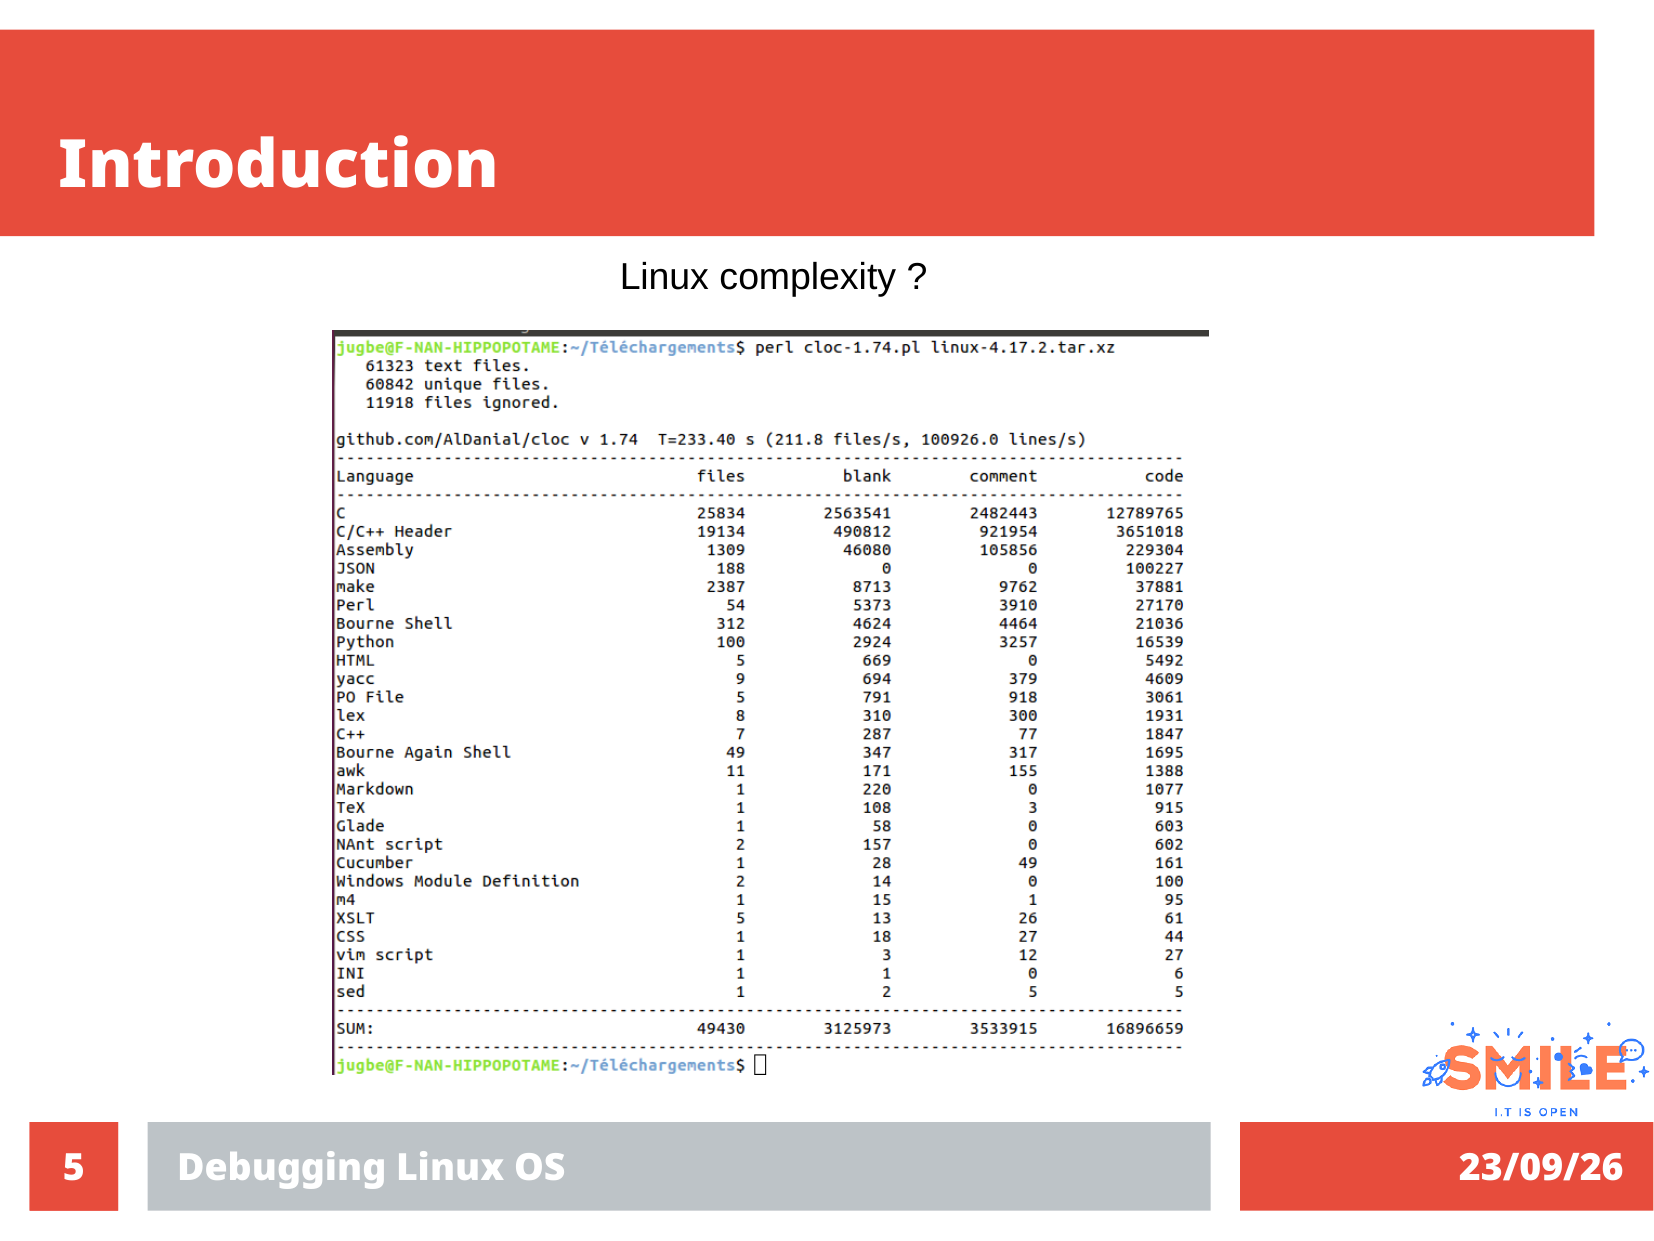

# Introduction
Linux complexity ?
5
Debugging Linux OS